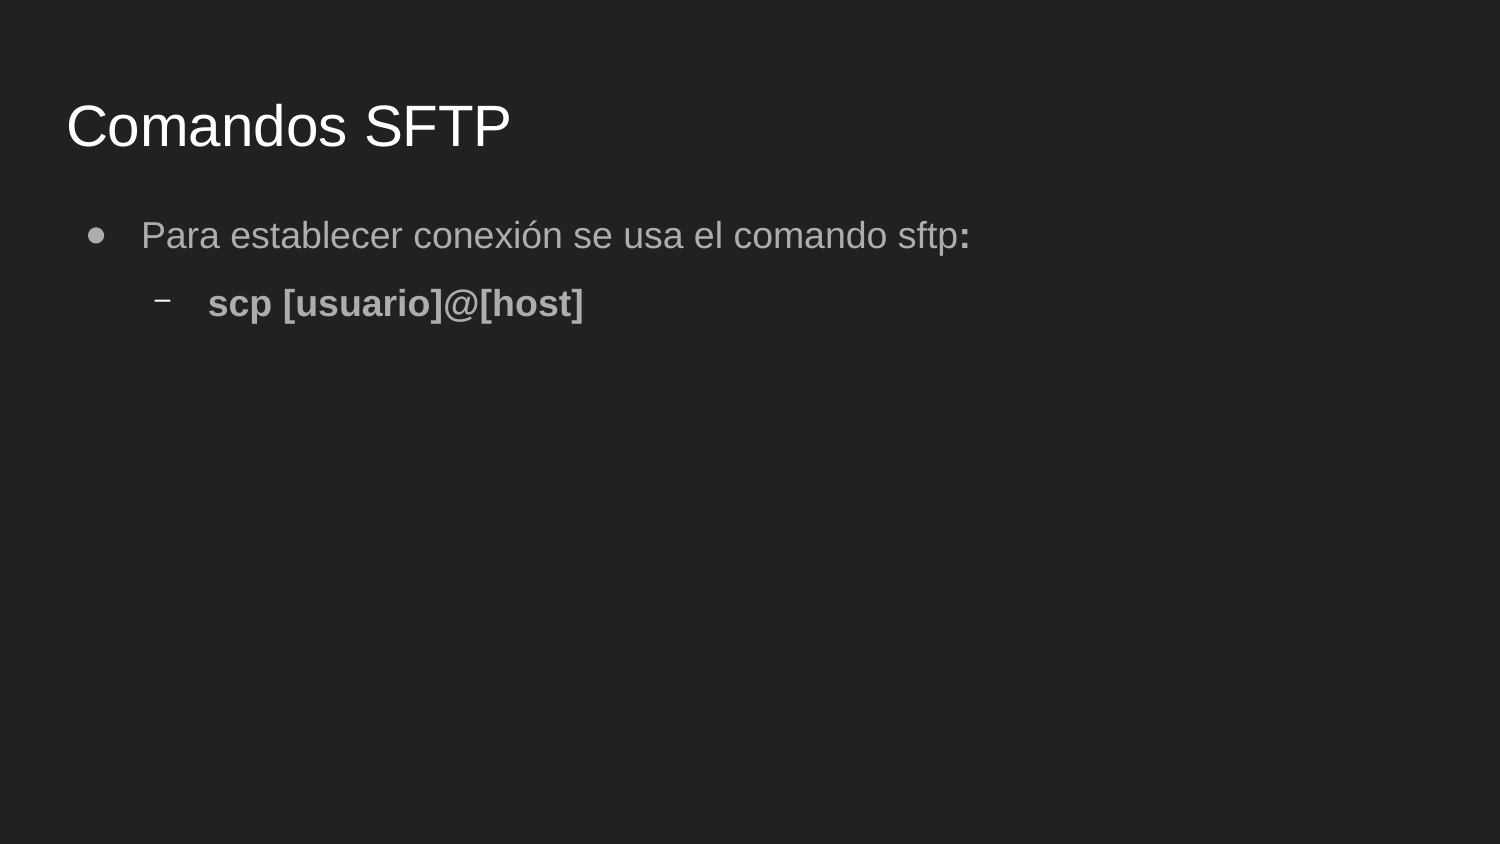

# Comandos SFTP
Para establecer conexión se usa el comando sftp:
scp [usuario]@[host]